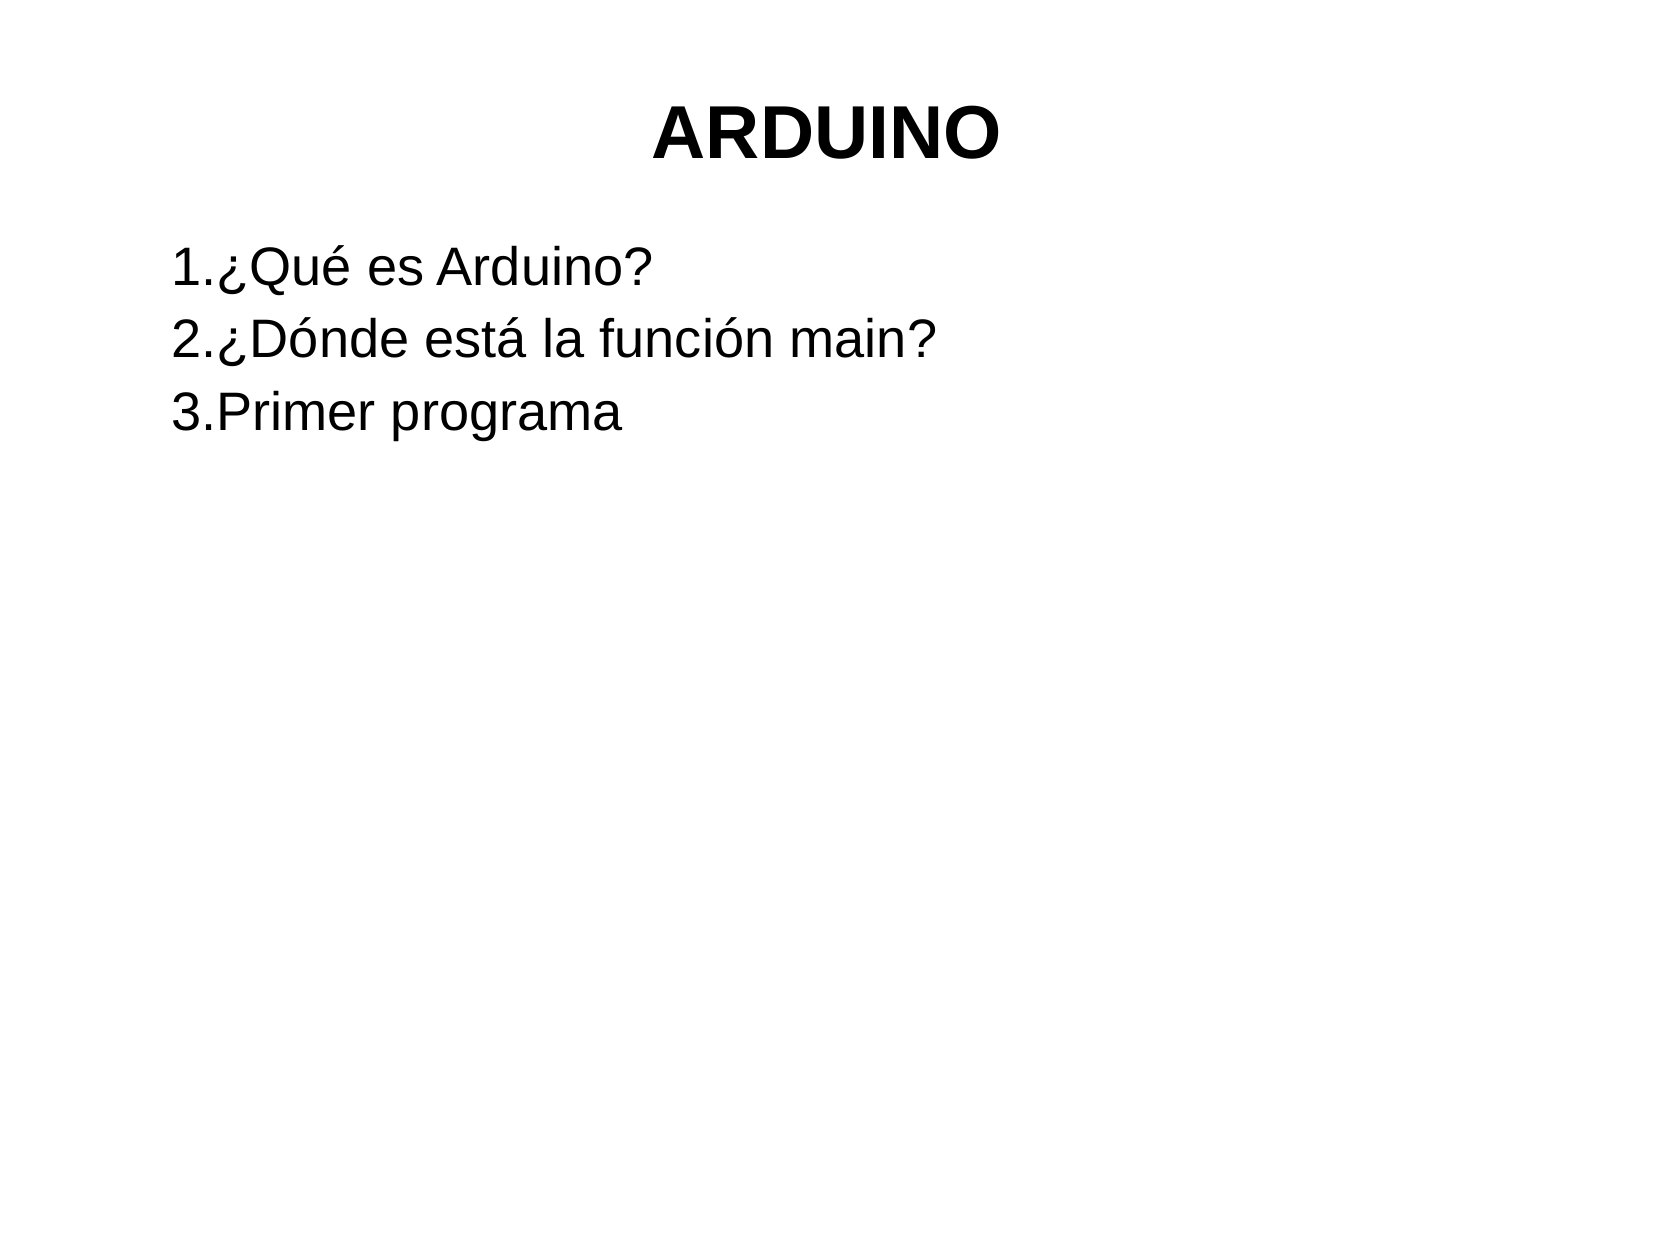

# ARDUINO
¿Qué es Arduino?
¿Dónde está la función main?
Primer programa